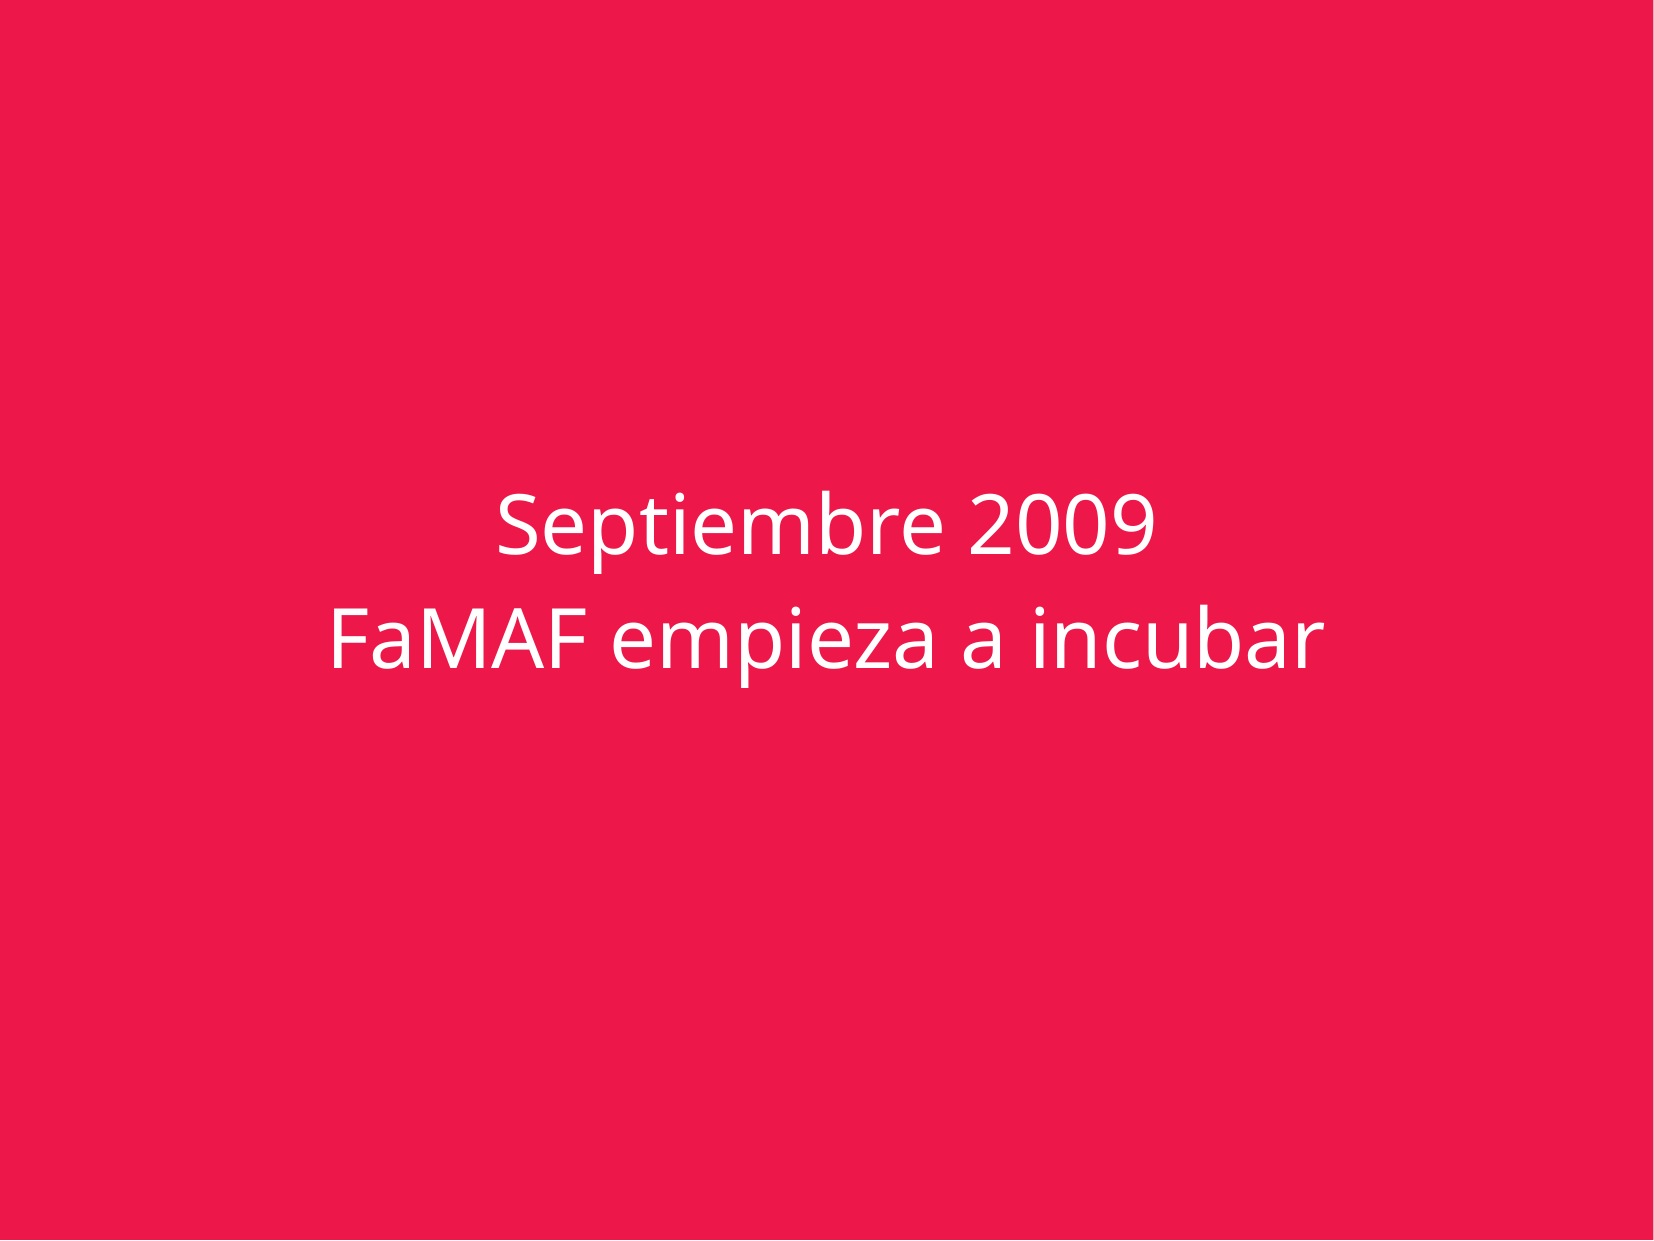

# Septiembre 2009
FaMAF empieza a incubar